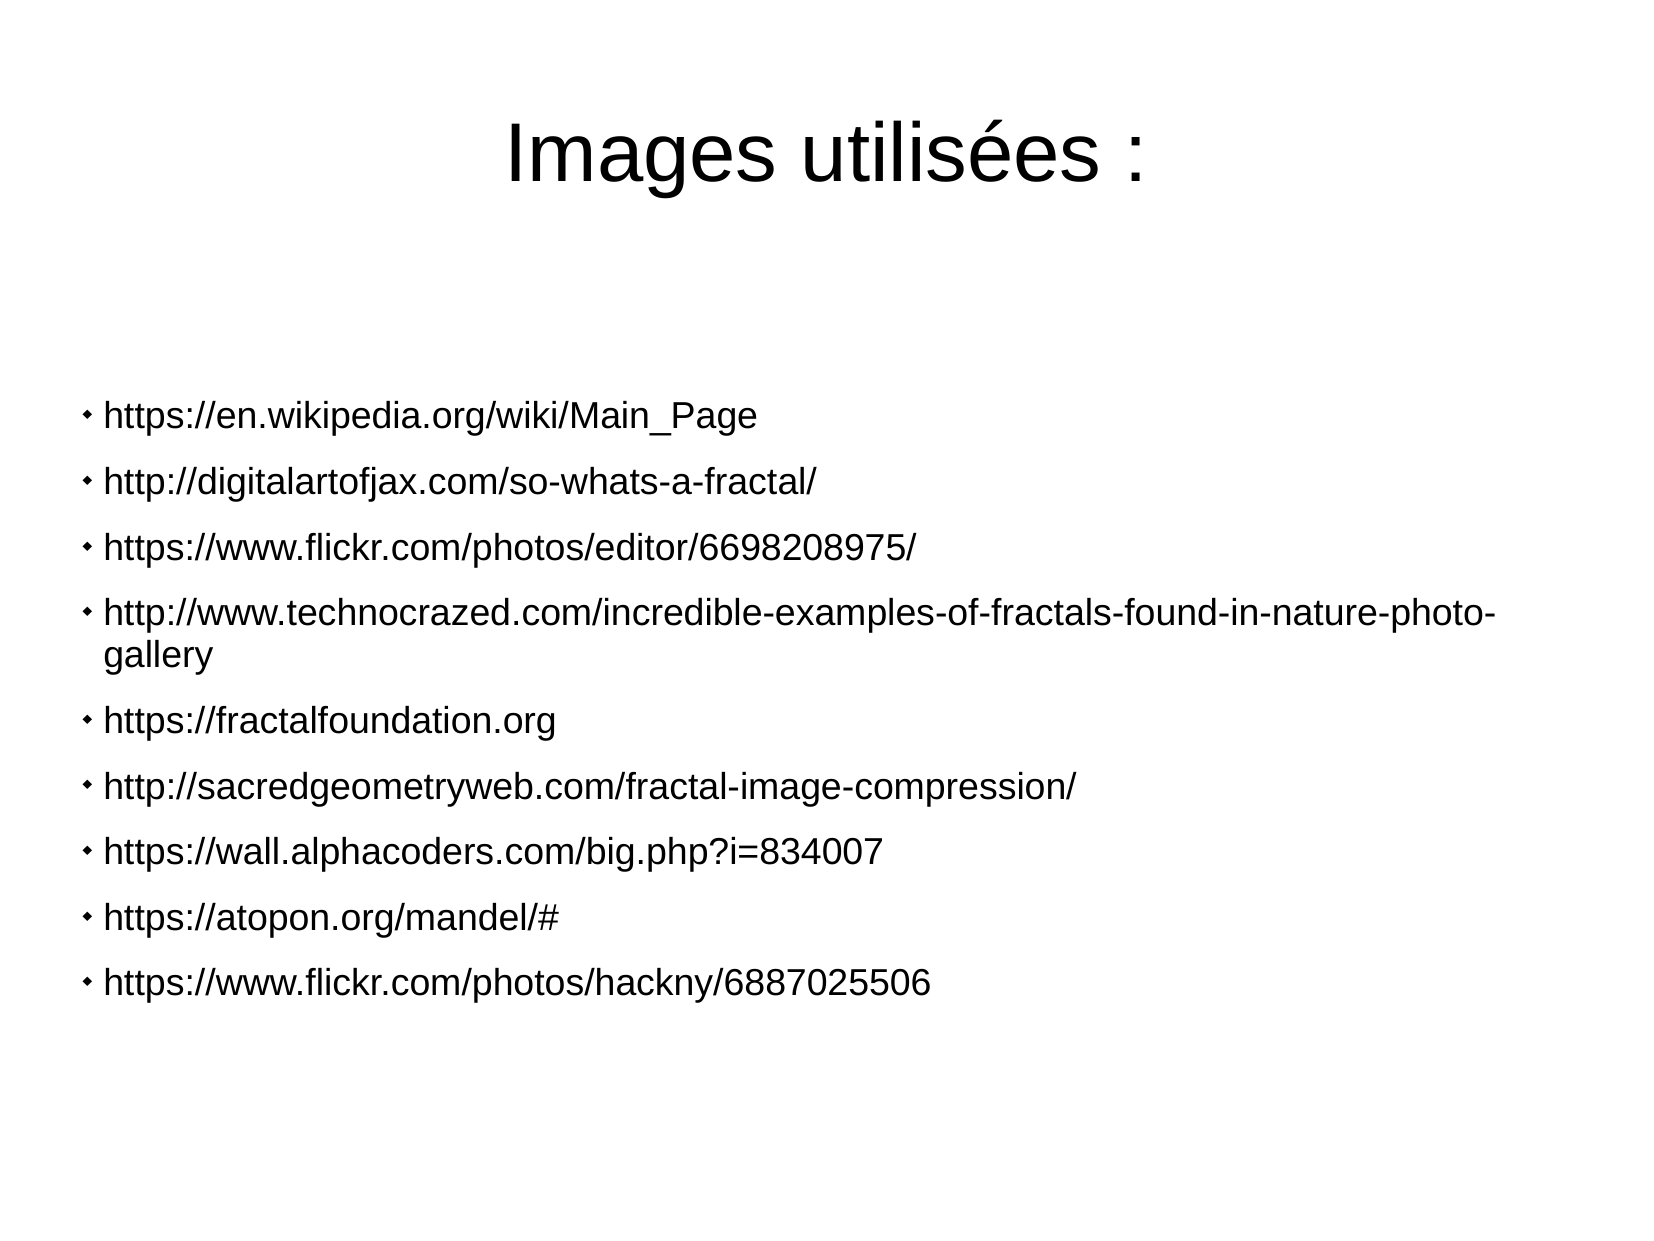

# Images utilisées :
https://en.wikipedia.org/wiki/Main_Page
http://digitalartofjax.com/so-whats-a-fractal/
https://www.flickr.com/photos/editor/6698208975/
http://www.technocrazed.com/incredible-examples-of-fractals-found-in-nature-photo-gallery
https://fractalfoundation.org
http://sacredgeometryweb.com/fractal-image-compression/
https://wall.alphacoders.com/big.php?i=834007
https://atopon.org/mandel/#
https://www.flickr.com/photos/hackny/6887025506